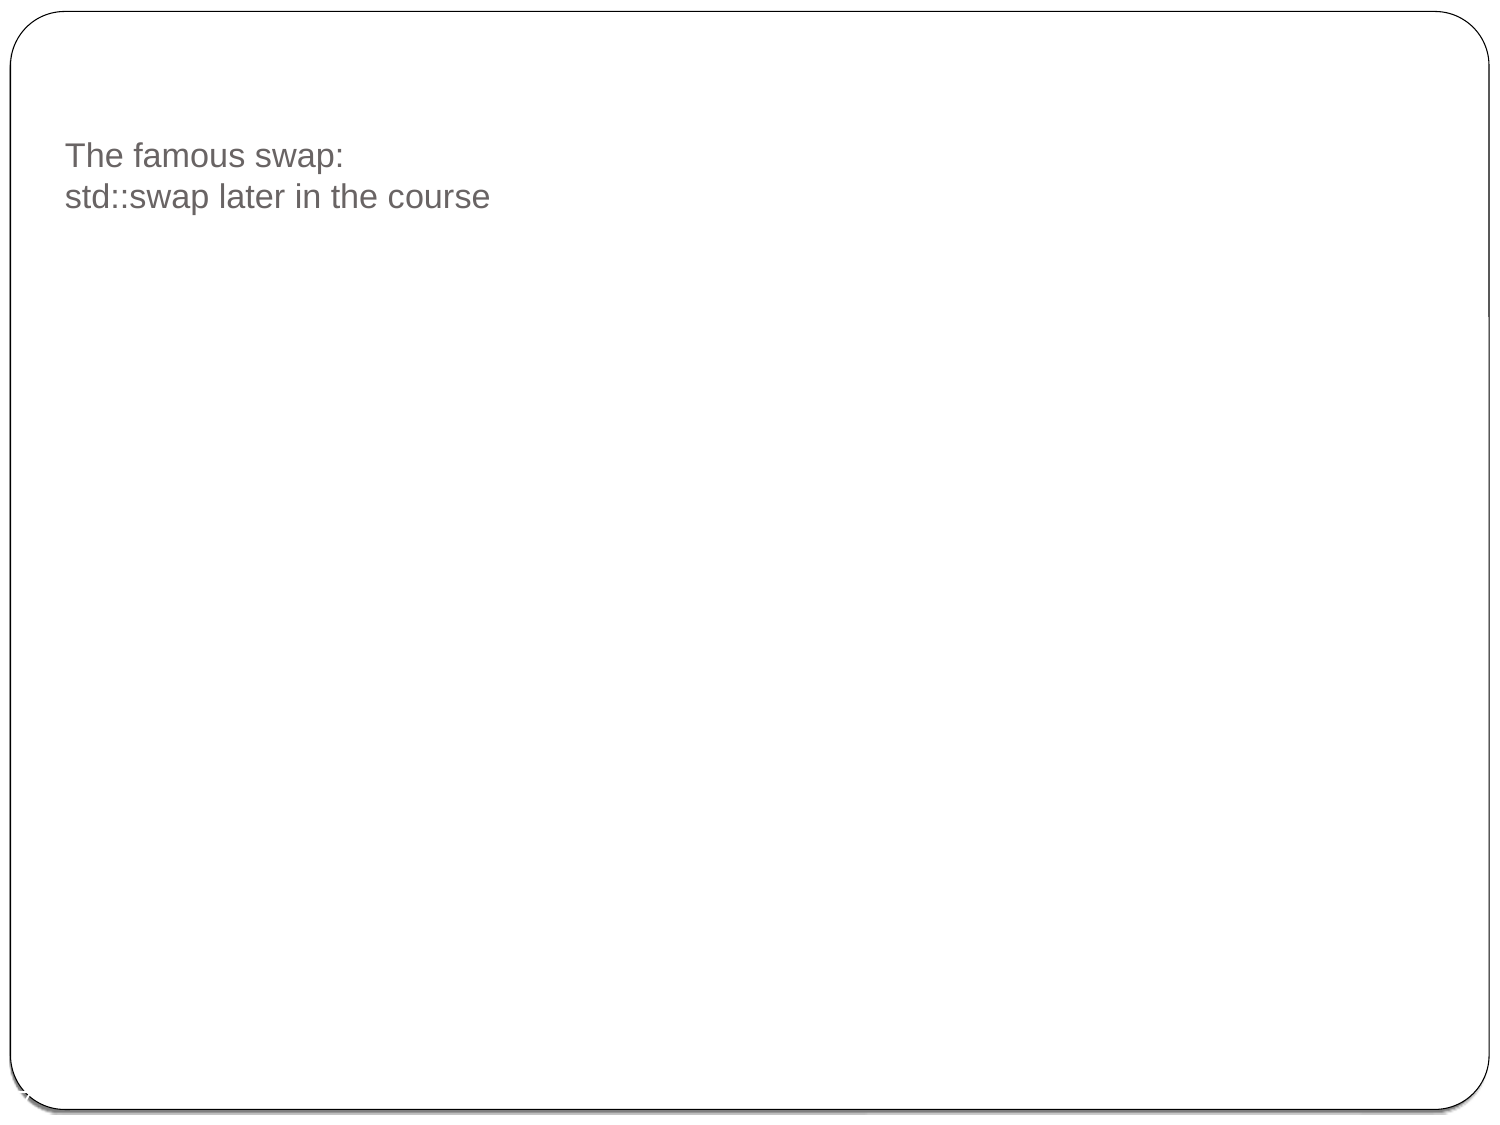

# The famous swap: std::swap later in the course